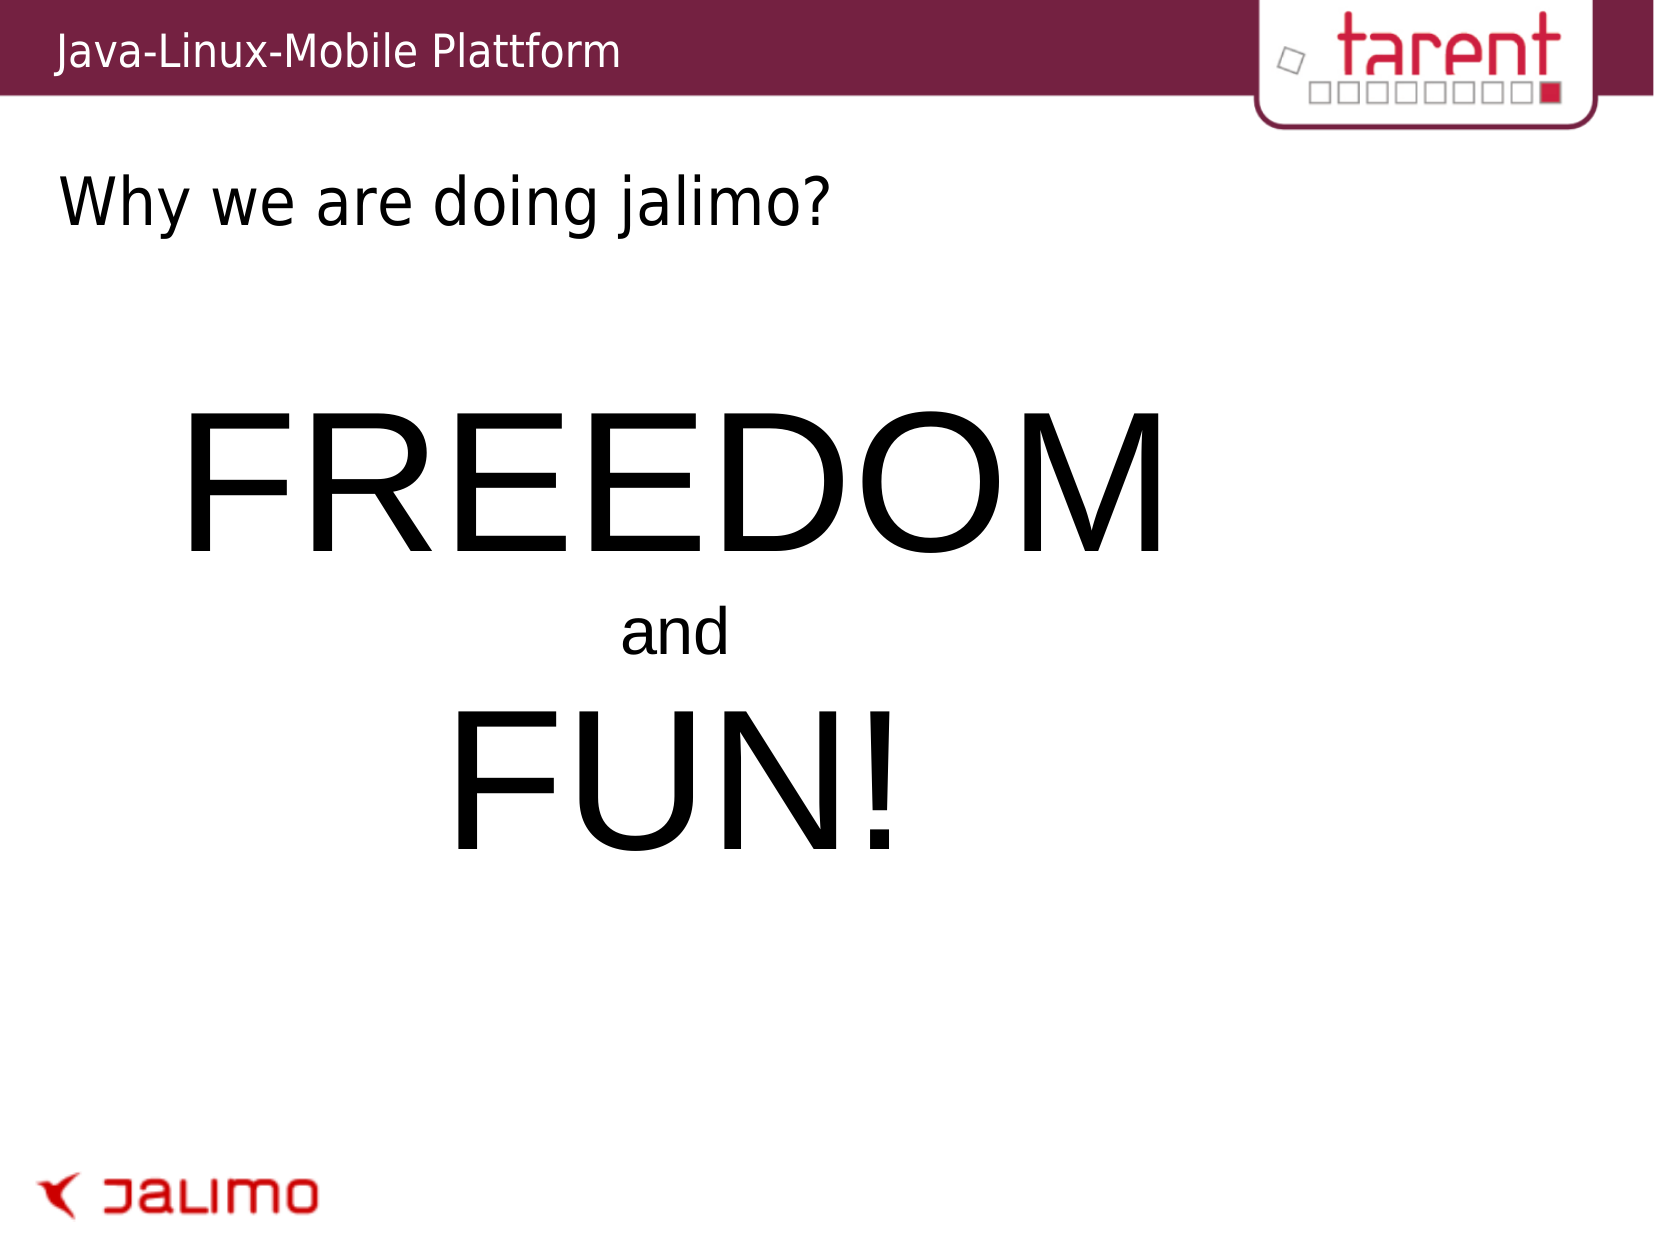

# Why we are doing jalimo?
FREEDOM
and
FUN!